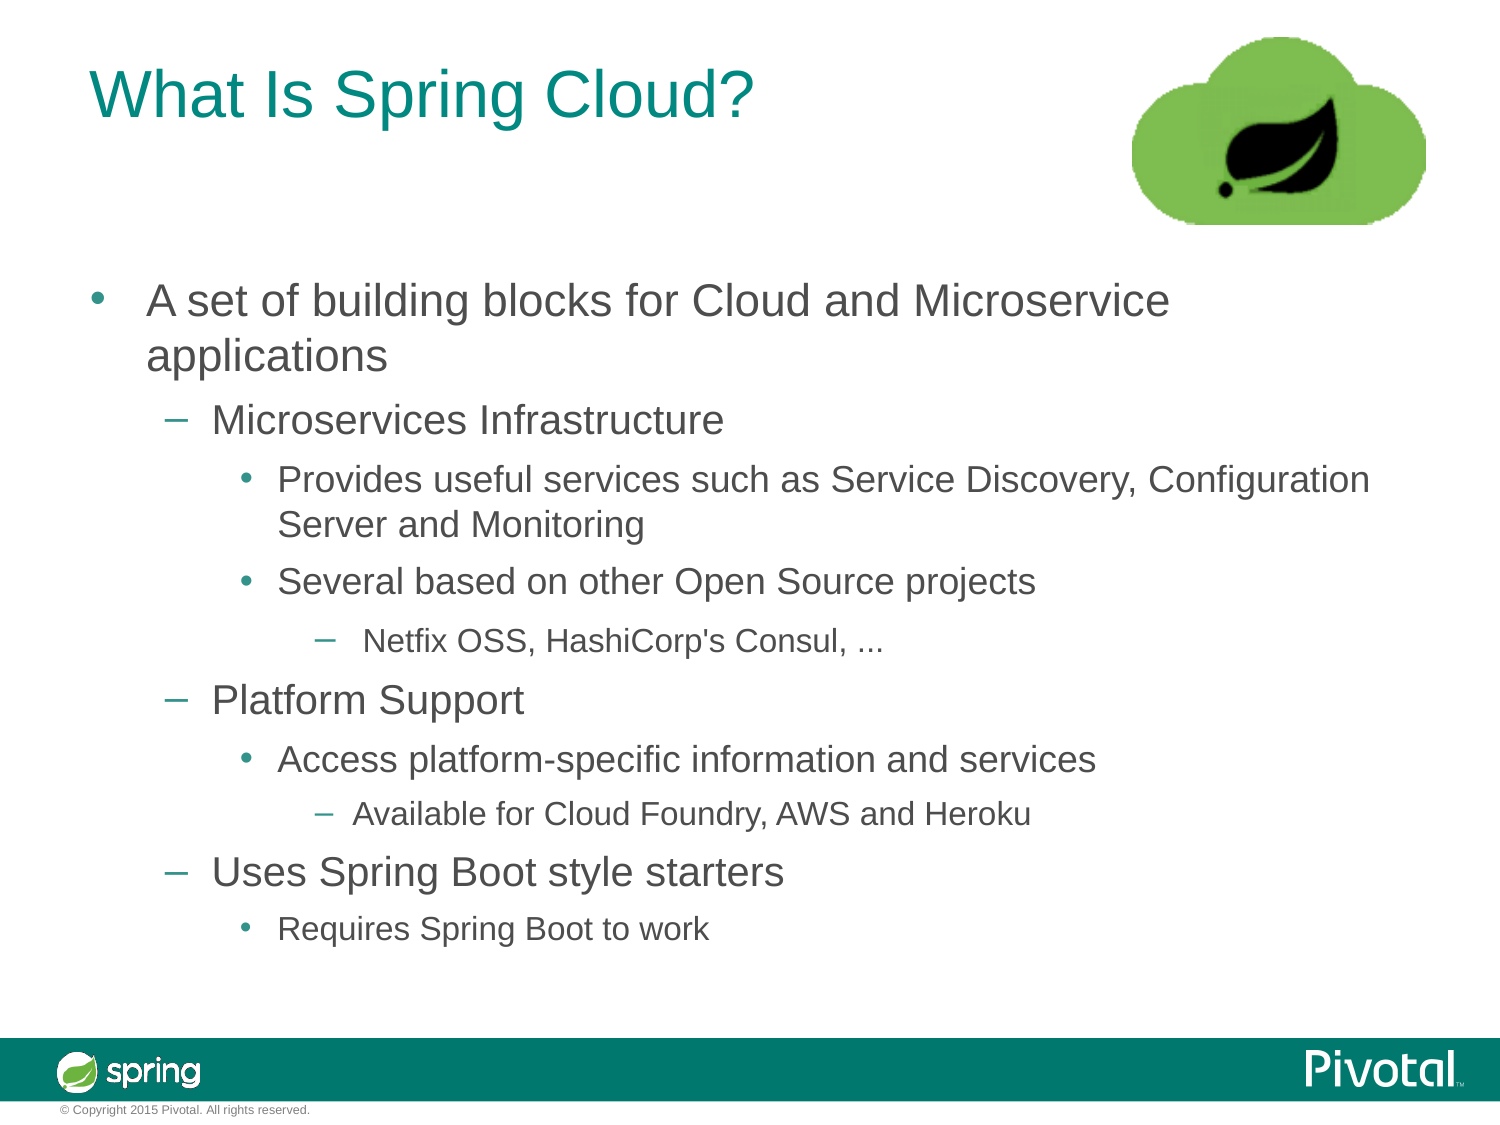

# What Is Spring Cloud?
A set of building blocks for Cloud and Microservice applications
Microservices Infrastructure
Provides useful services such as Service Discovery, Configuration Server and Monitoring
Several based on other Open Source projects
 Netfix OSS, HashiCorp's Consul, ...
Platform Support
Access platform-specific information and services
Available for Cloud Foundry, AWS and Heroku
Uses Spring Boot style starters
Requires Spring Boot to work